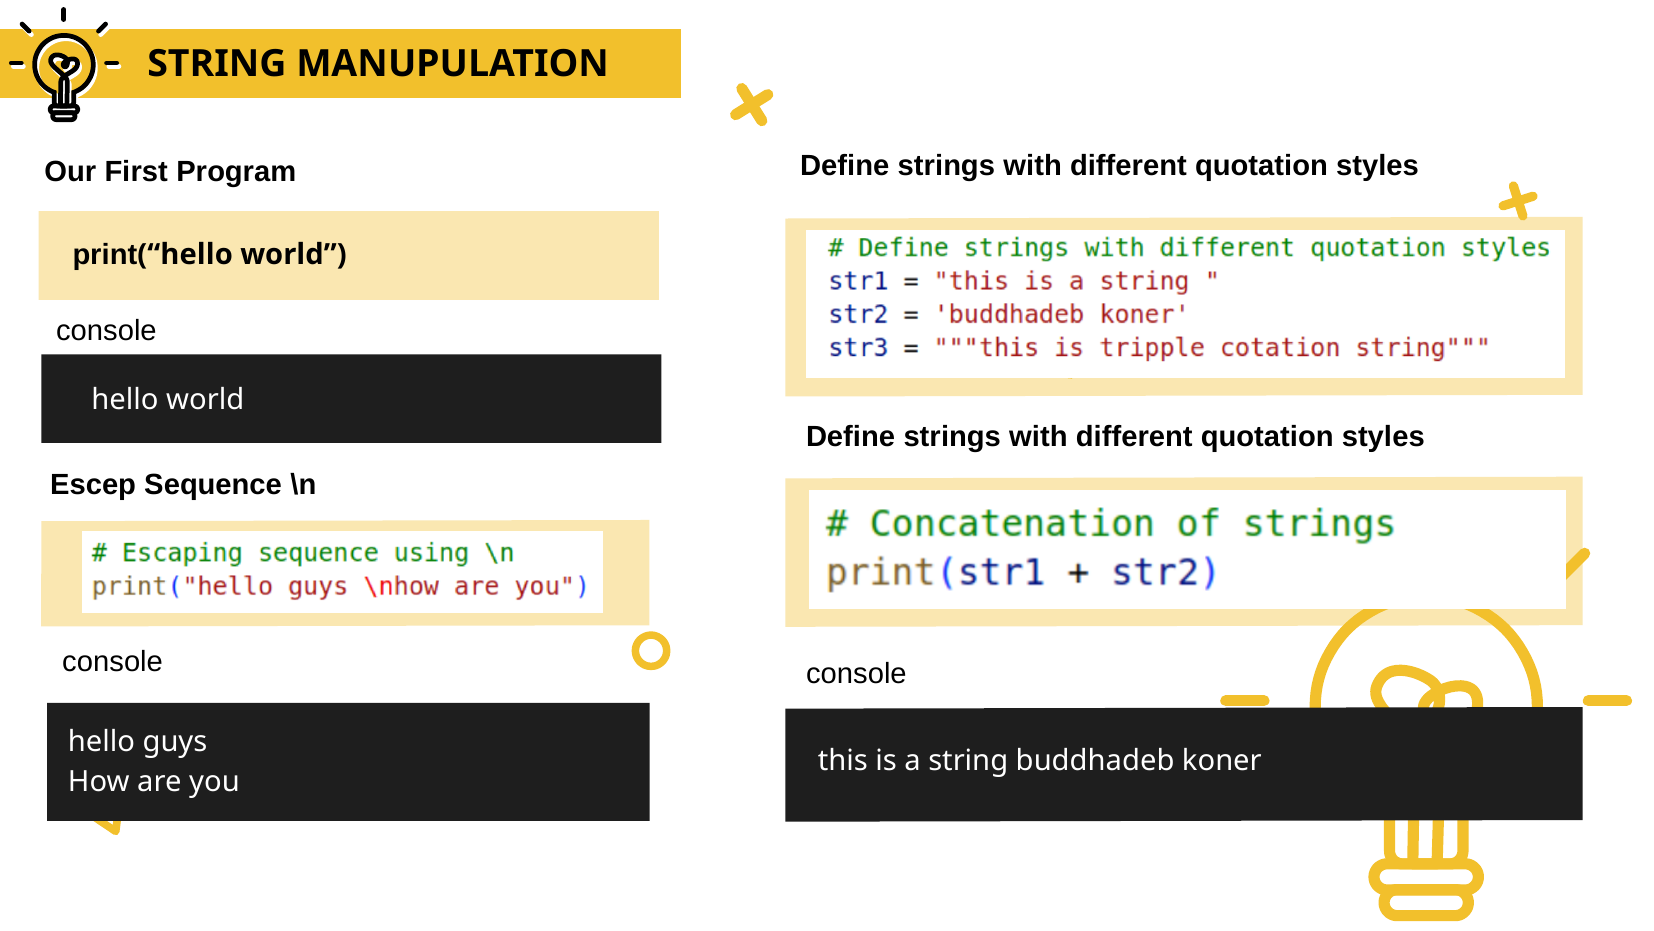

# STRING MANUPULATION
Define strings with different quotation styles
Our First Program
print(“hello world”)
console
hello world
Define strings with different quotation styles
Escep Sequence \n
console
console
hello guys
How are you
this is a string buddhadeb koner